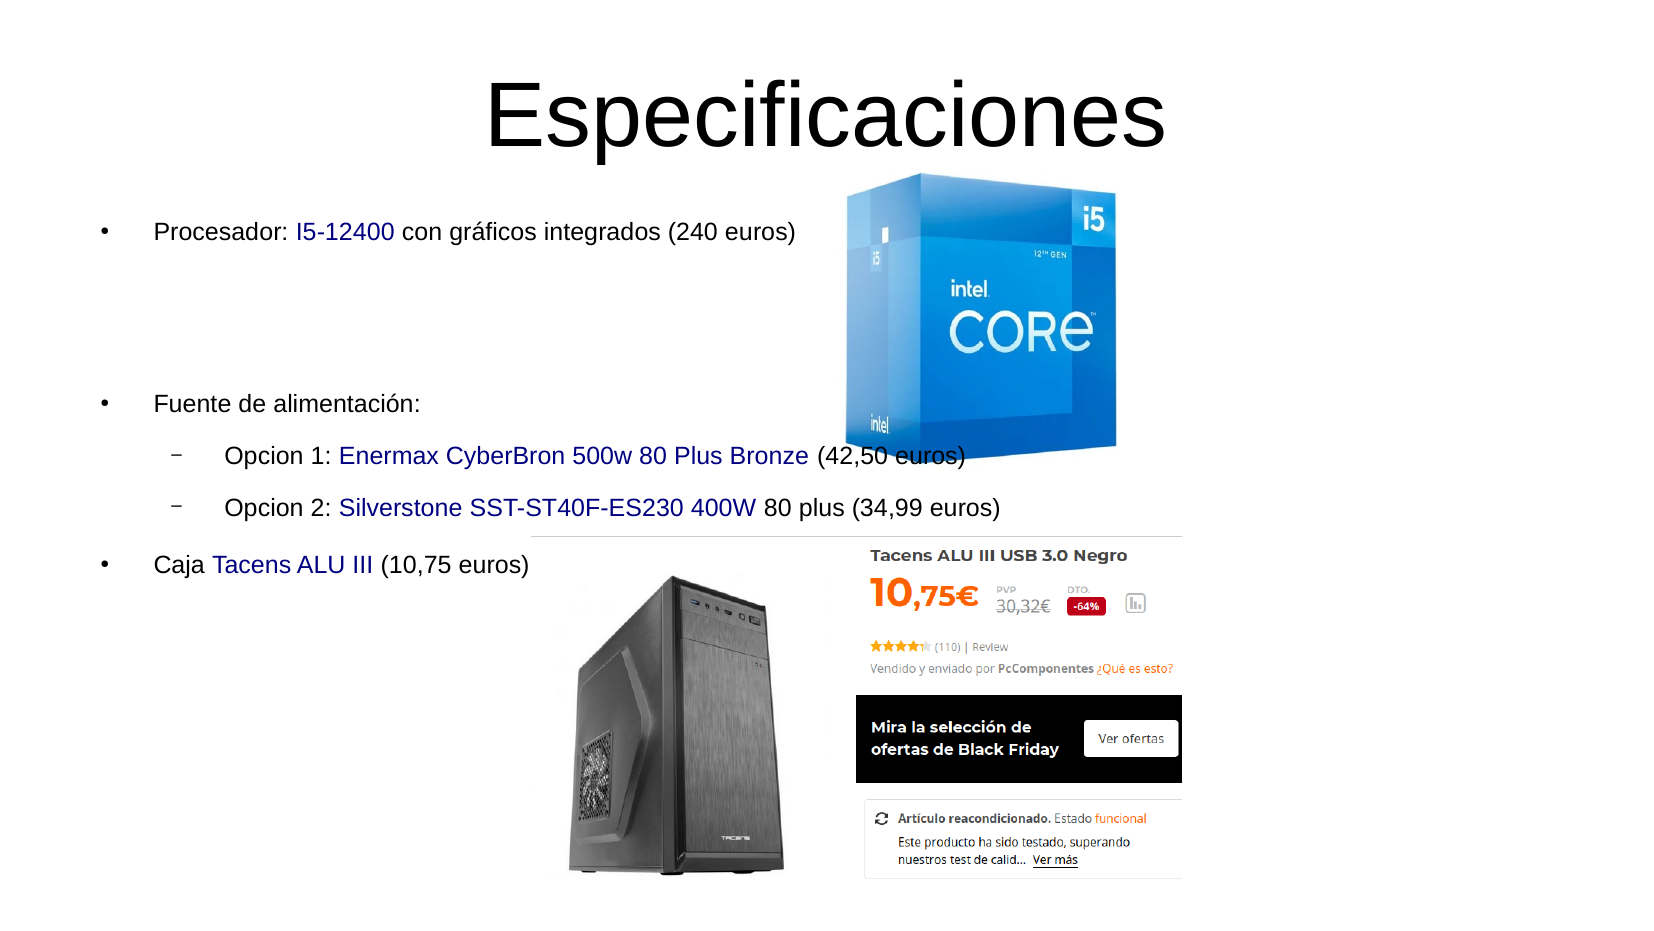

# Especificaciones
Procesador: I5-12400 con gráficos integrados (240 euros)
Fuente de alimentación:
Opcion 1: Enermax CyberBron 500w 80 Plus Bronze (42,50 euros)
Opcion 2: Silverstone SST-ST40F-ES230 400W 80 plus (34,99 euros)
Caja Tacens ALU III (10,75 euros)